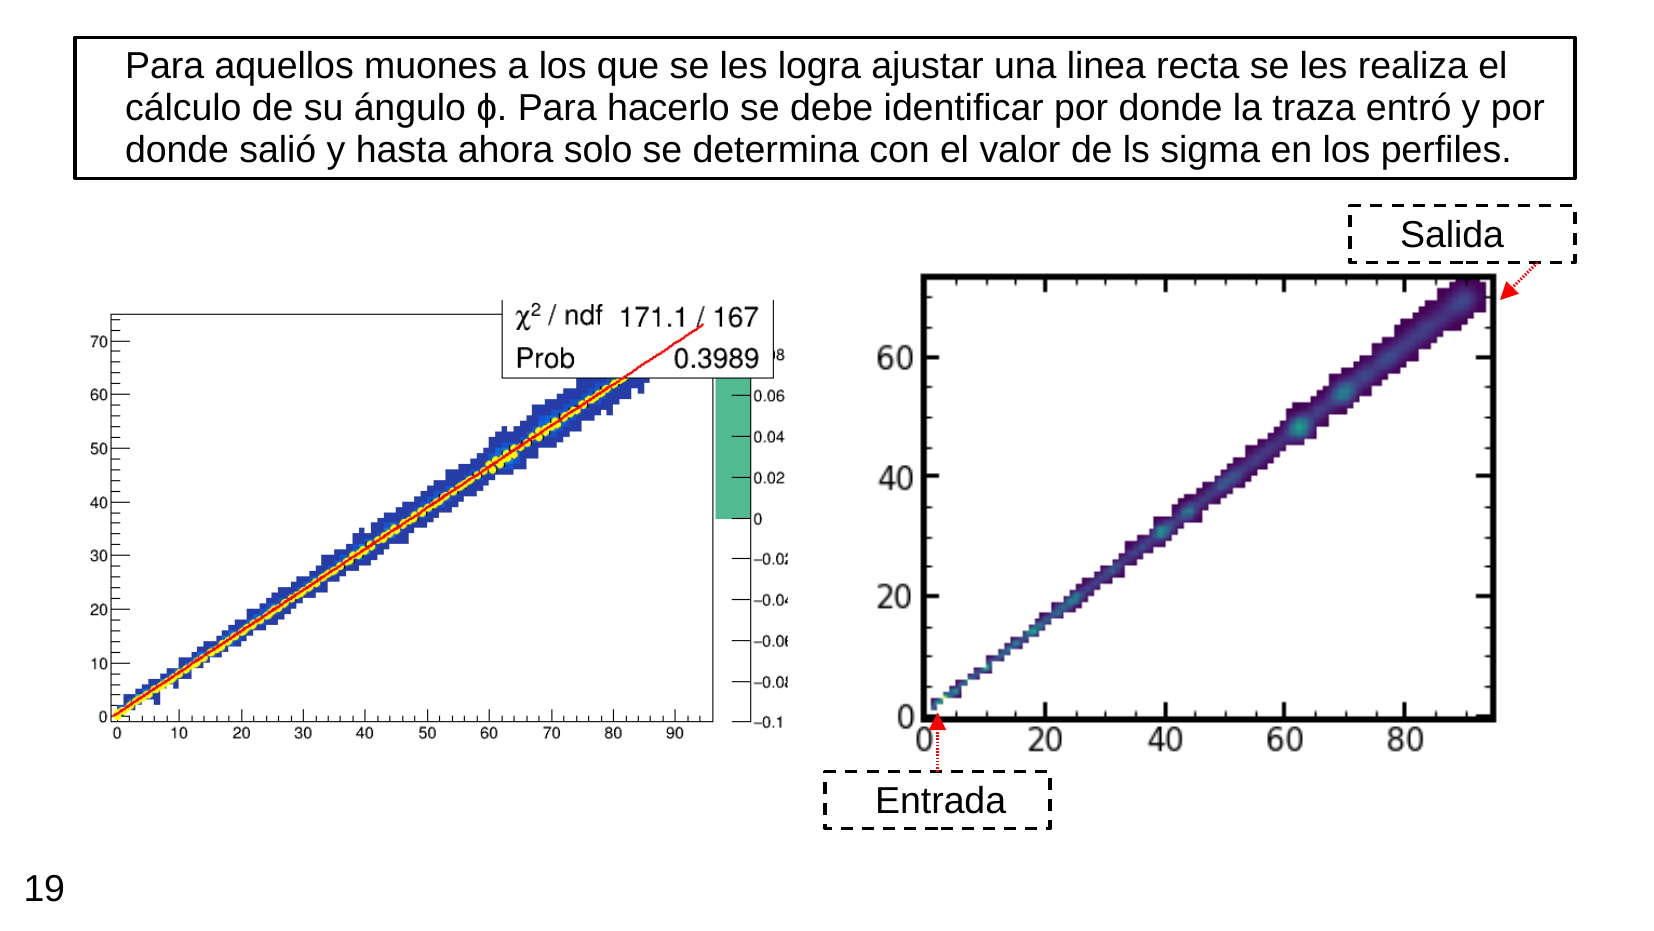

Para aquellos muones a los que se les logra ajustar una linea recta se les realiza el cálculo de su ángulo ɸ. Para hacerlo se debe identificar por donde la traza entró y por donde salió y hasta ahora solo se determina con el valor de ls sigma en los perfiles.
Salida
Entrada